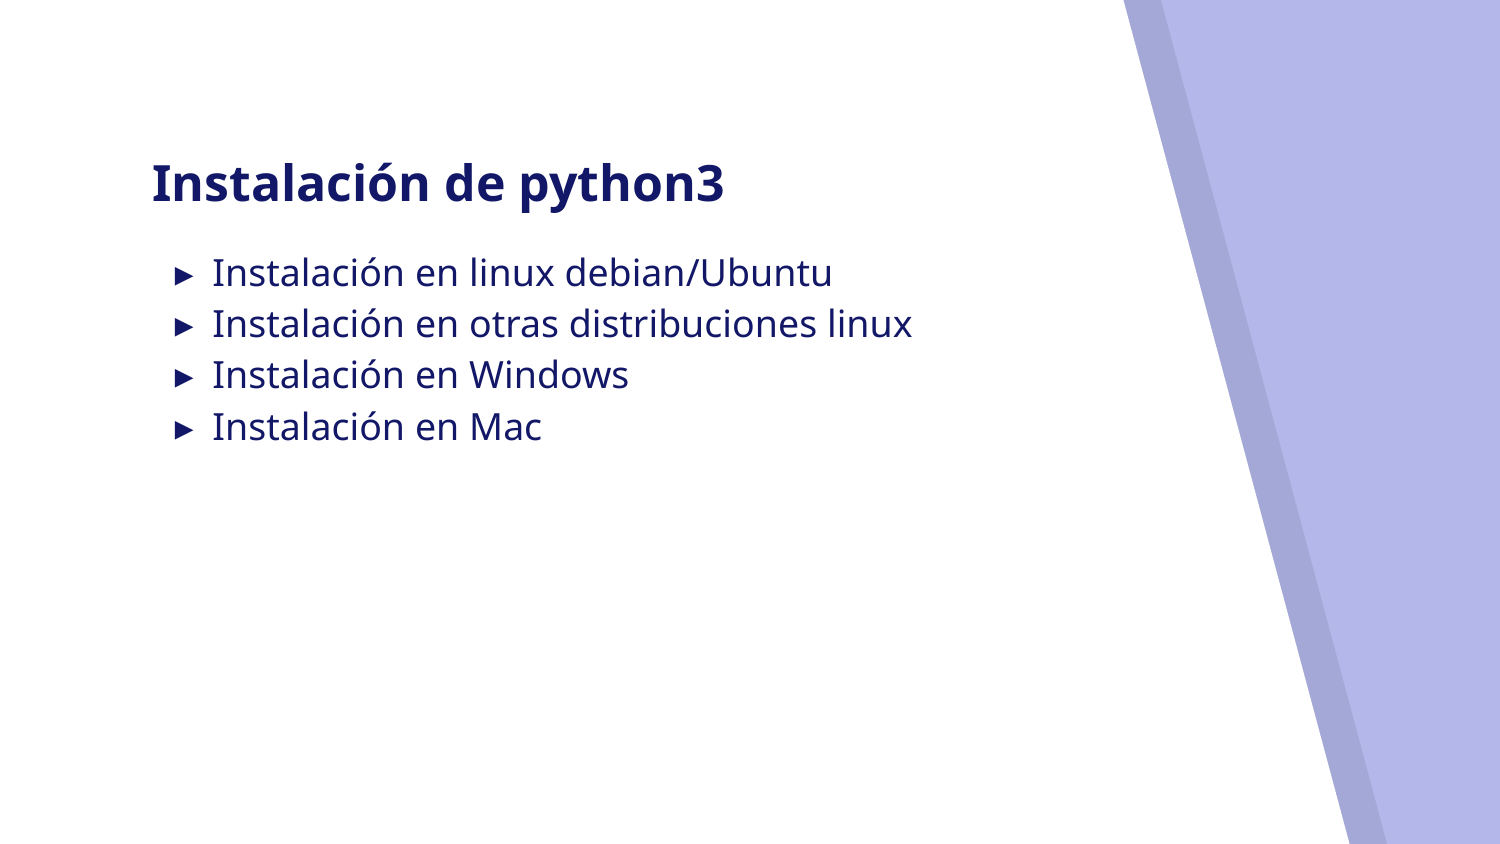

# Instalación de python3
Instalación en linux debian/Ubuntu
Instalación en otras distribuciones linux
Instalación en Windows
Instalación en Mac